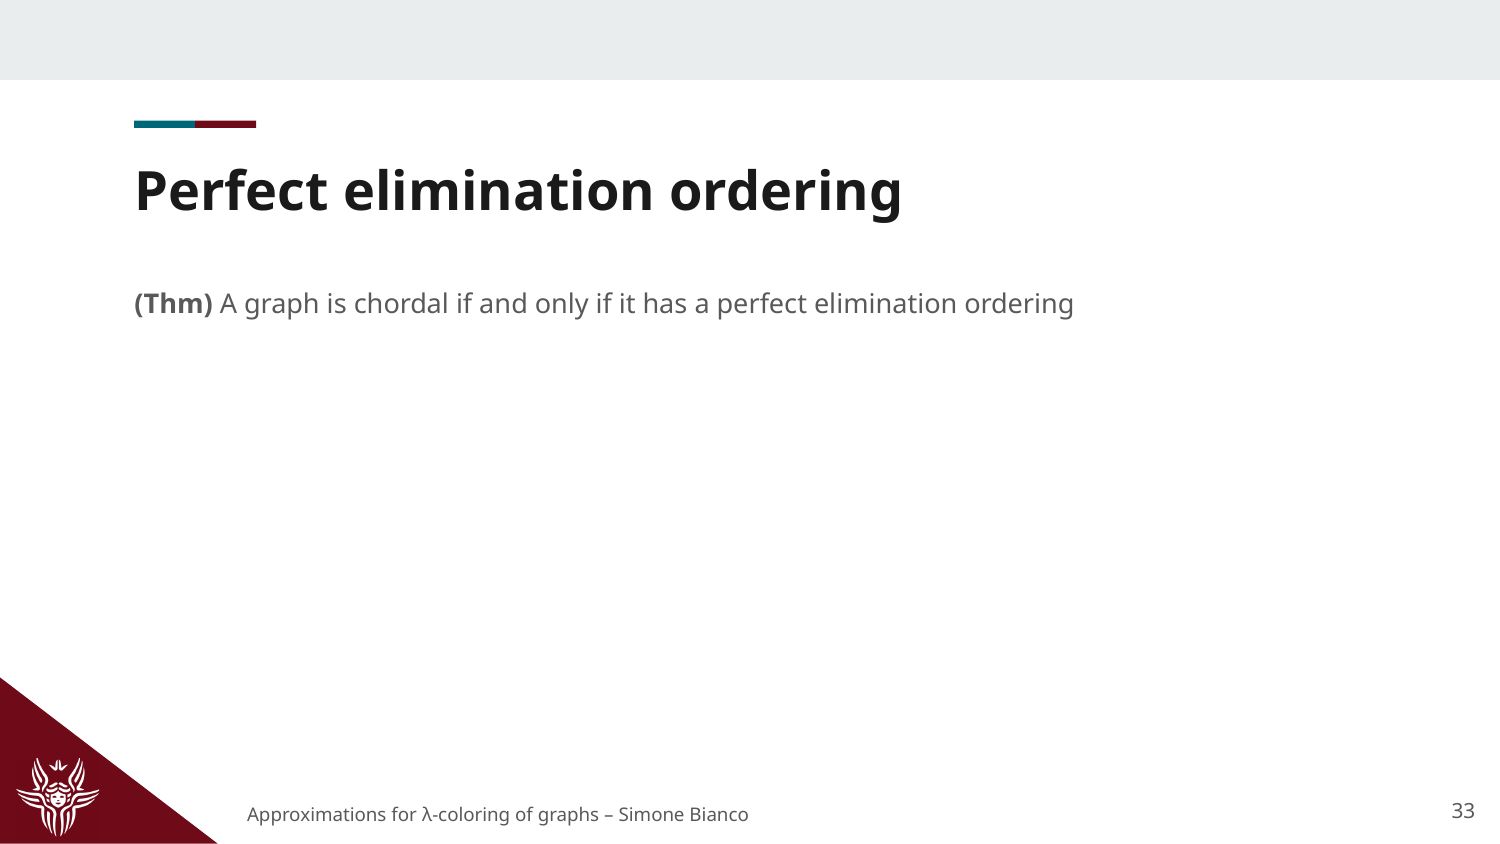

# Perfect elimination ordering
(Thm) A graph is chordal if and only if it has a perfect elimination ordering
Approximations for λ-coloring of graphs – Simone Bianco